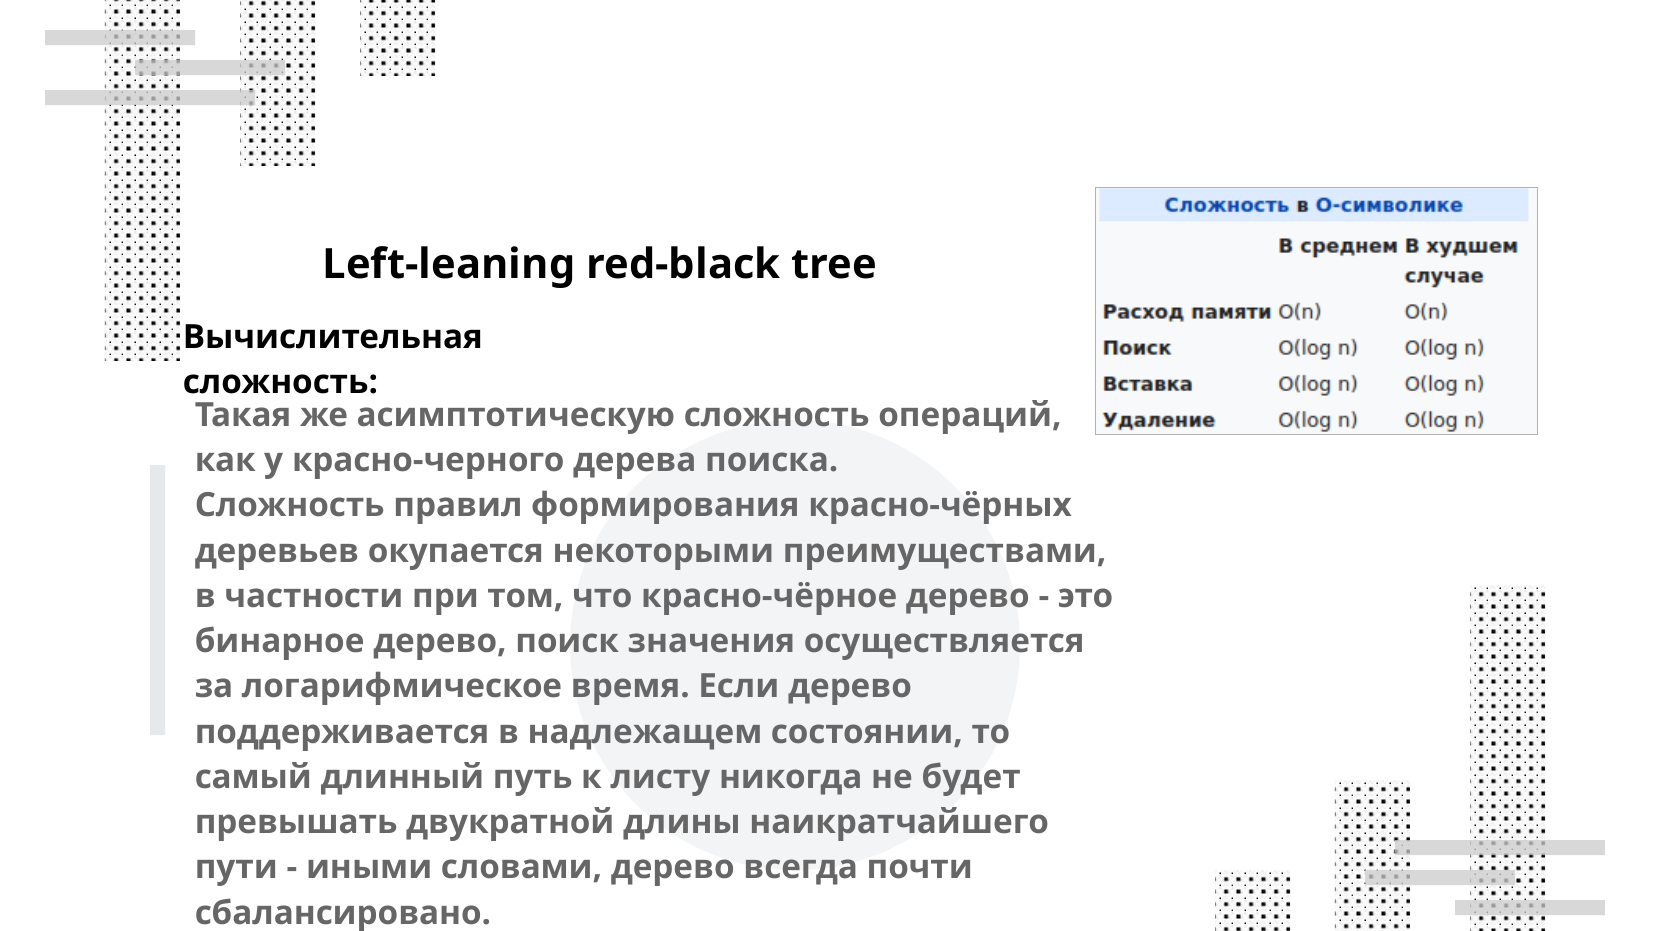

Left-leaning red-black tree
Вычислительная сложность:
Такая же асимптотическую сложность операций, как у красно-черного дерева поиска.
Сложность правил формирования красно-чёрных деревьев окупается некоторыми преимуществами, в частности при том, что красно-чёрное дерево - это бинарное дерево, поиск значения осуществляется за логарифмическое время. Если дерево поддерживается в надлежащем состоянии, то самый длинный путь к листу никогда не будет превышать двукратной длины наикратчайшего пути - иными словами, дерево всегда почти сбалансировано.